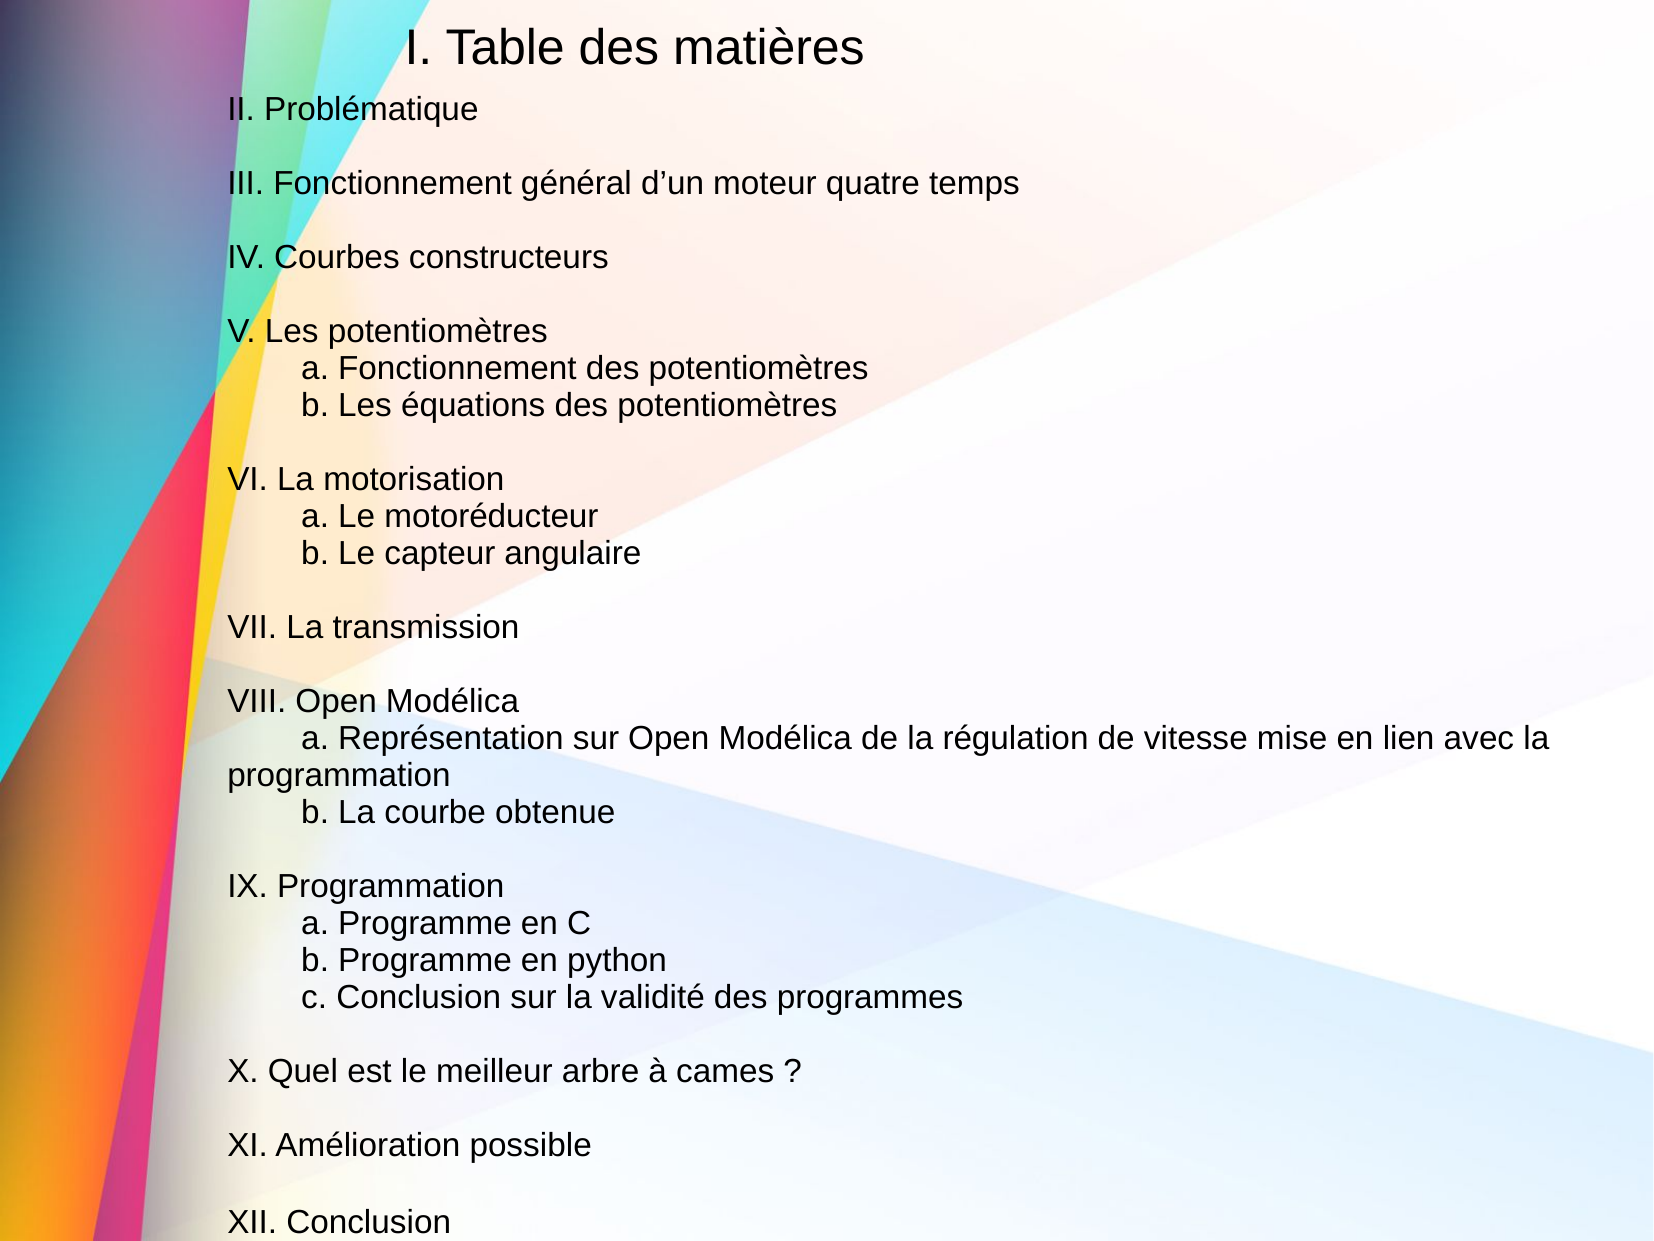

I. Table des matières
II. Problématique
III. Fonctionnement général d’un moteur quatre temps
IV. Courbes constructeurs
V. Les potentiomètres
	a. Fonctionnement des potentiomètres
	b. Les équations des potentiomètres
VI. La motorisation
	a. Le motoréducteur
	b. Le capteur angulaire
VII. La transmission
VIII. Open Modélica
	a. Représentation sur Open Modélica de la régulation de vitesse mise en lien avec la programmation
	b. La courbe obtenue
IX. Programmation
	a. Programme en C
	b. Programme en python
	c. Conclusion sur la validité des programmes
X. Quel est le meilleur arbre à cames ?
XI. Amélioration possible
XII. Conclusion